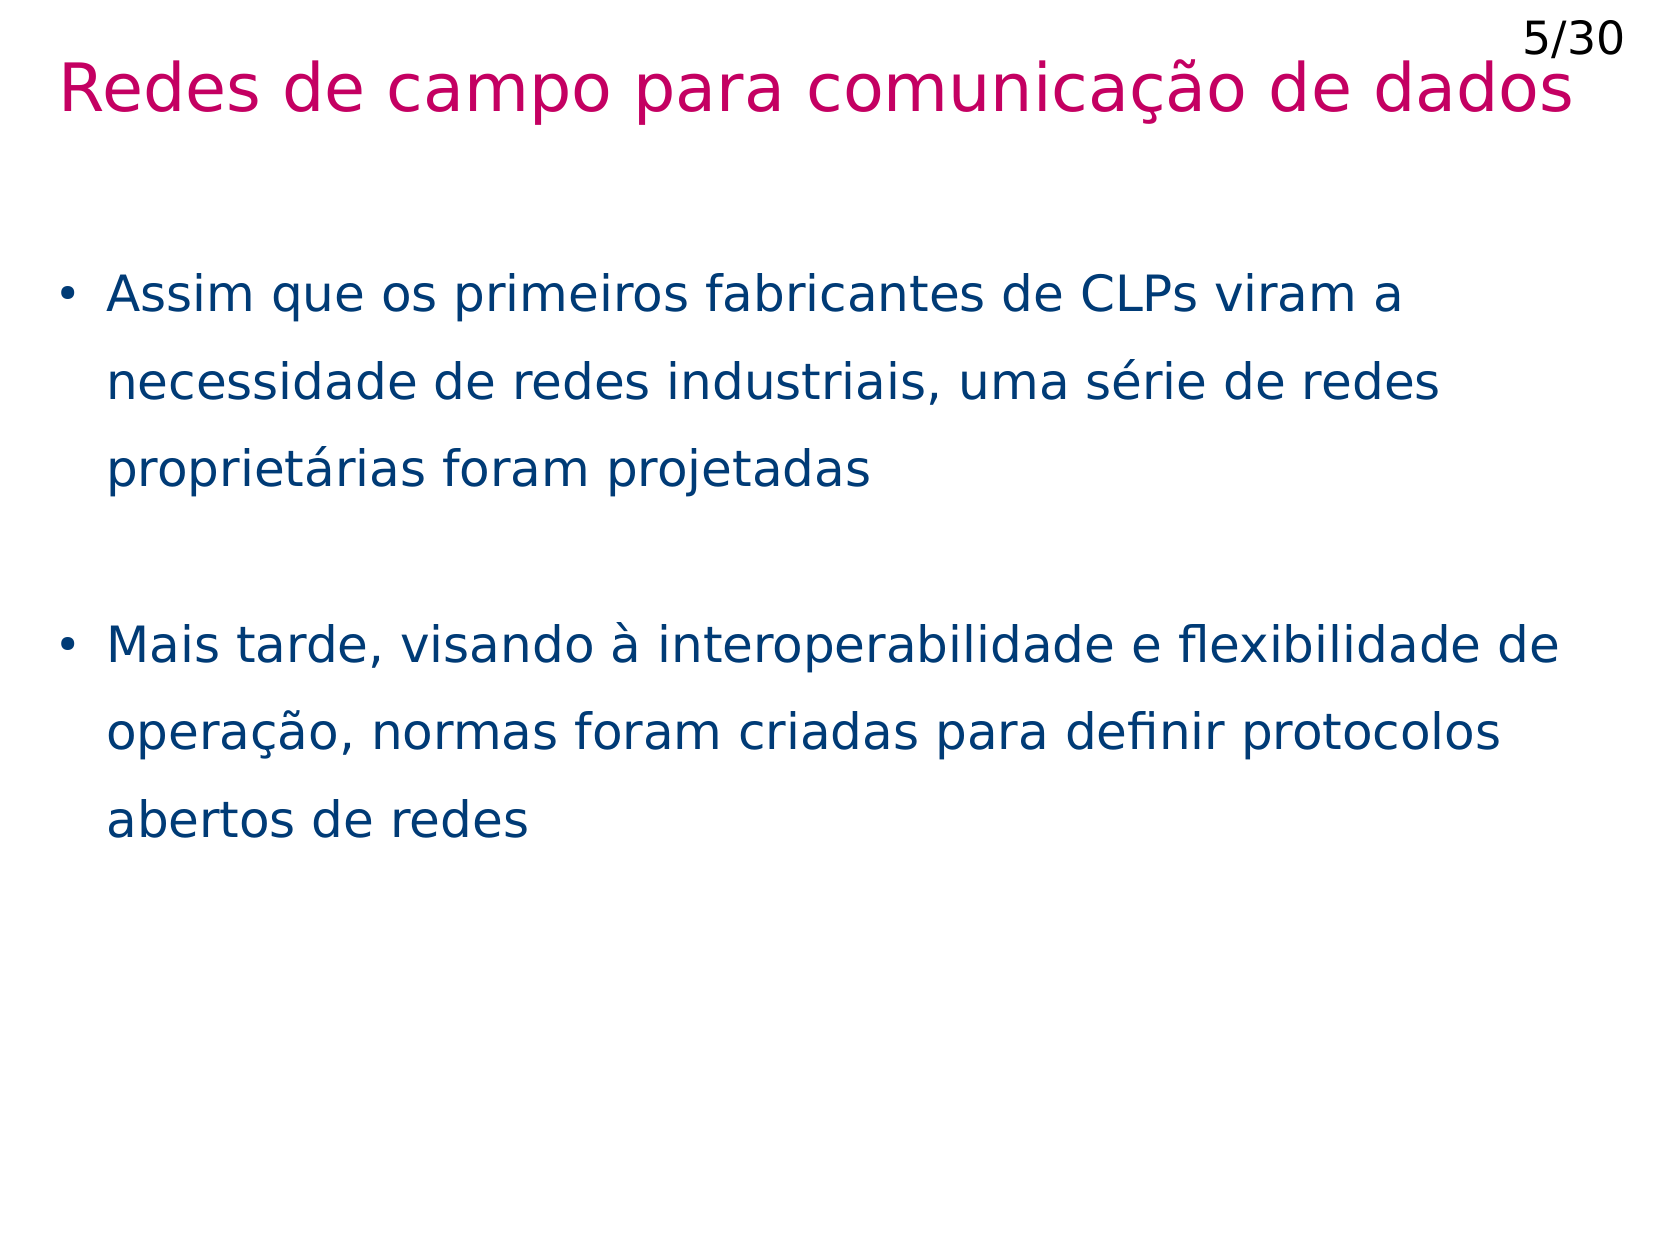

5
# Redes de campo para comunicação de dados
Assim que os primeiros fabricantes de CLPs viram a necessidade de redes industriais, uma série de redes proprietárias foram projetadas
Mais tarde, visando à interoperabilidade e flexibilidade de operação, normas foram criadas para definir protocolos abertos de redes